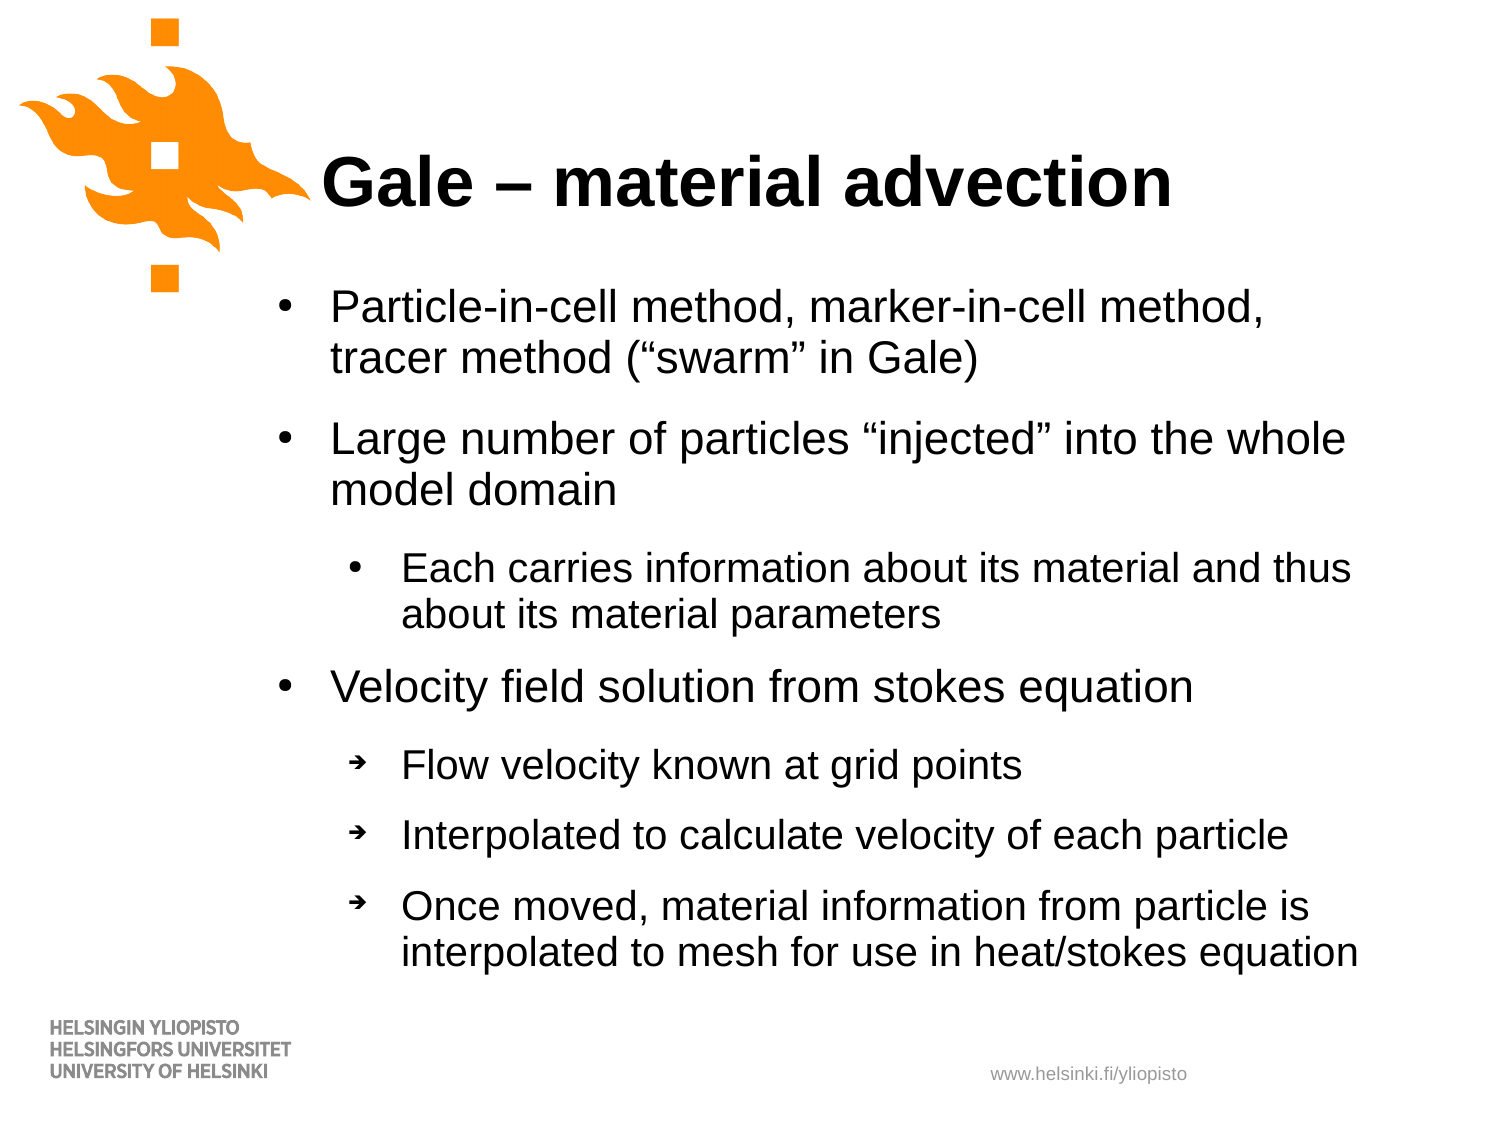

# Gale – material advection
Particle-in-cell method, marker-in-cell method, tracer method (“swarm” in Gale)
Large number of particles “injected” into the whole model domain
Each carries information about its material and thus about its material parameters
Velocity field solution from stokes equation
Flow velocity known at grid points
Interpolated to calculate velocity of each particle
Once moved, material information from particle is interpolated to mesh for use in heat/stokes equation